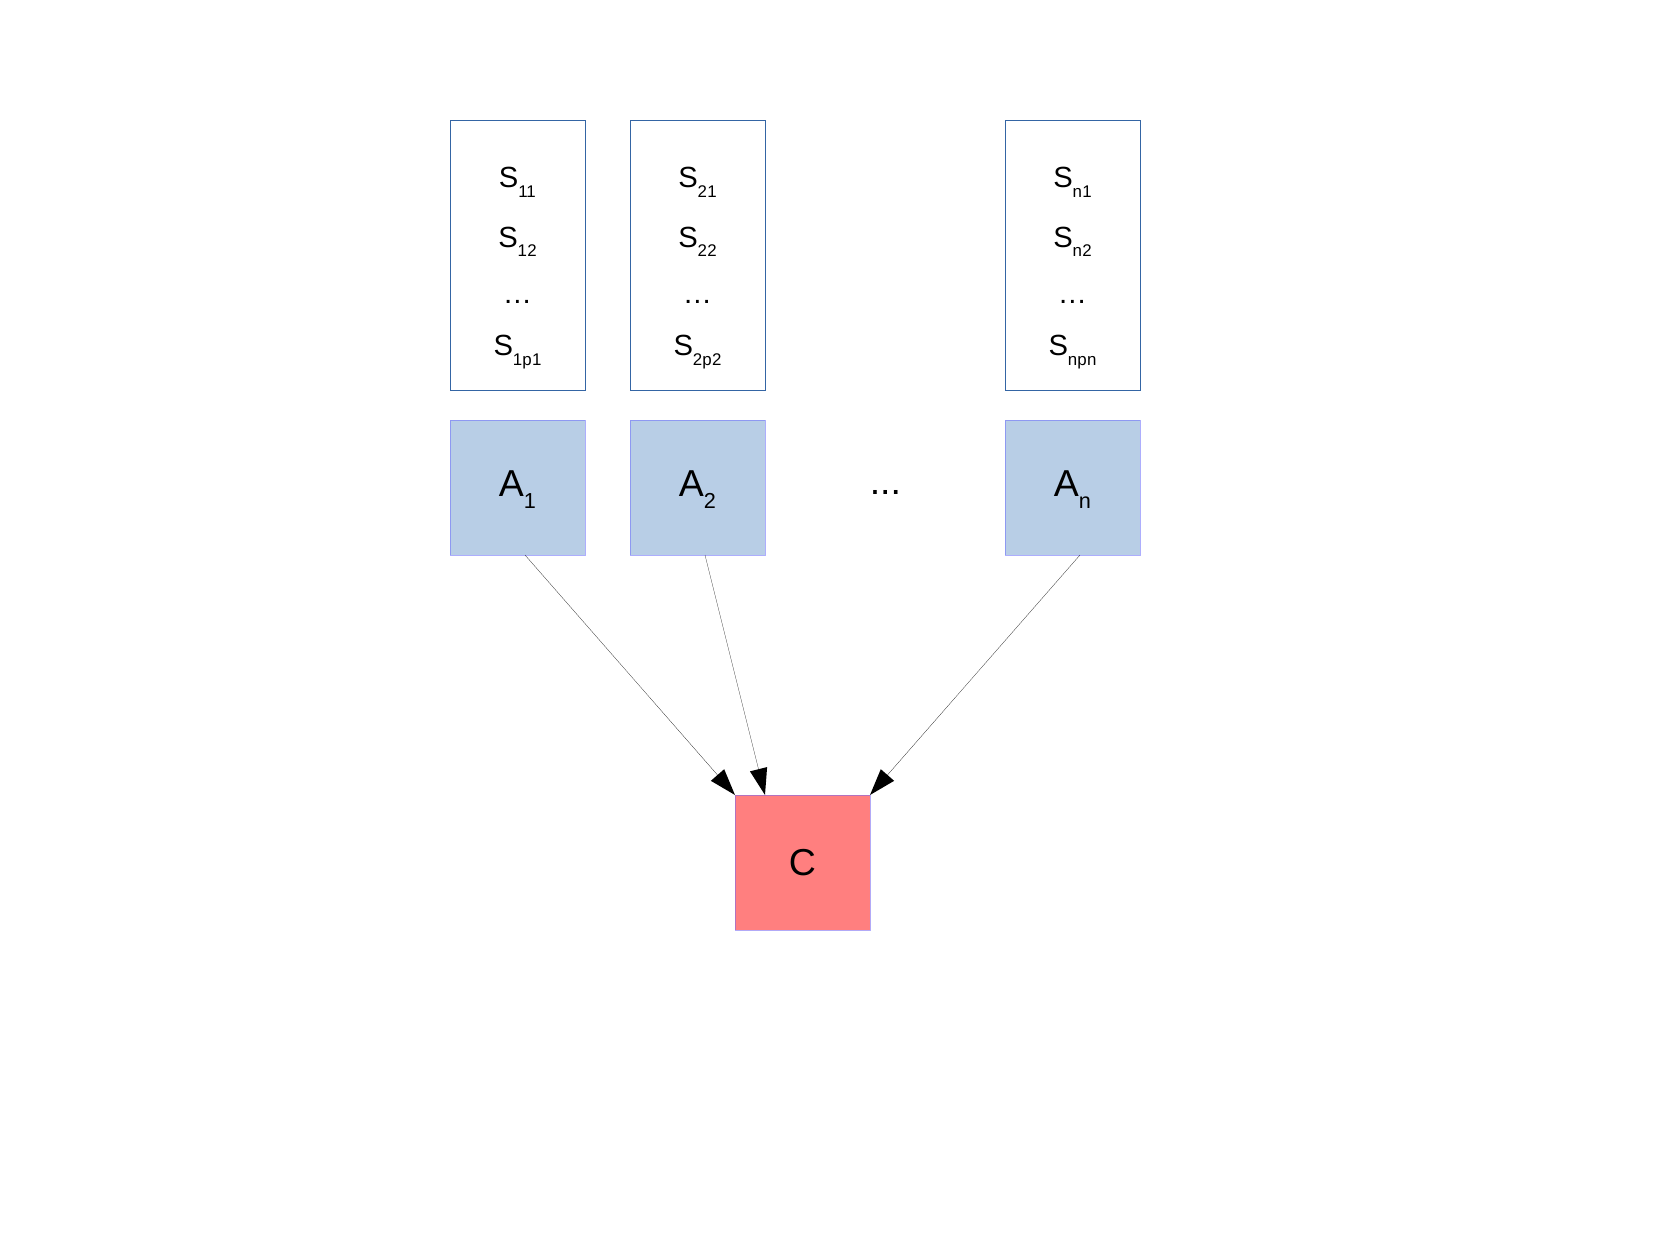

S11
S12
…
S1p1
S21
S22
…
S2p2
Sn1
Sn2
…
Snpn
A1
A2
An
...
C